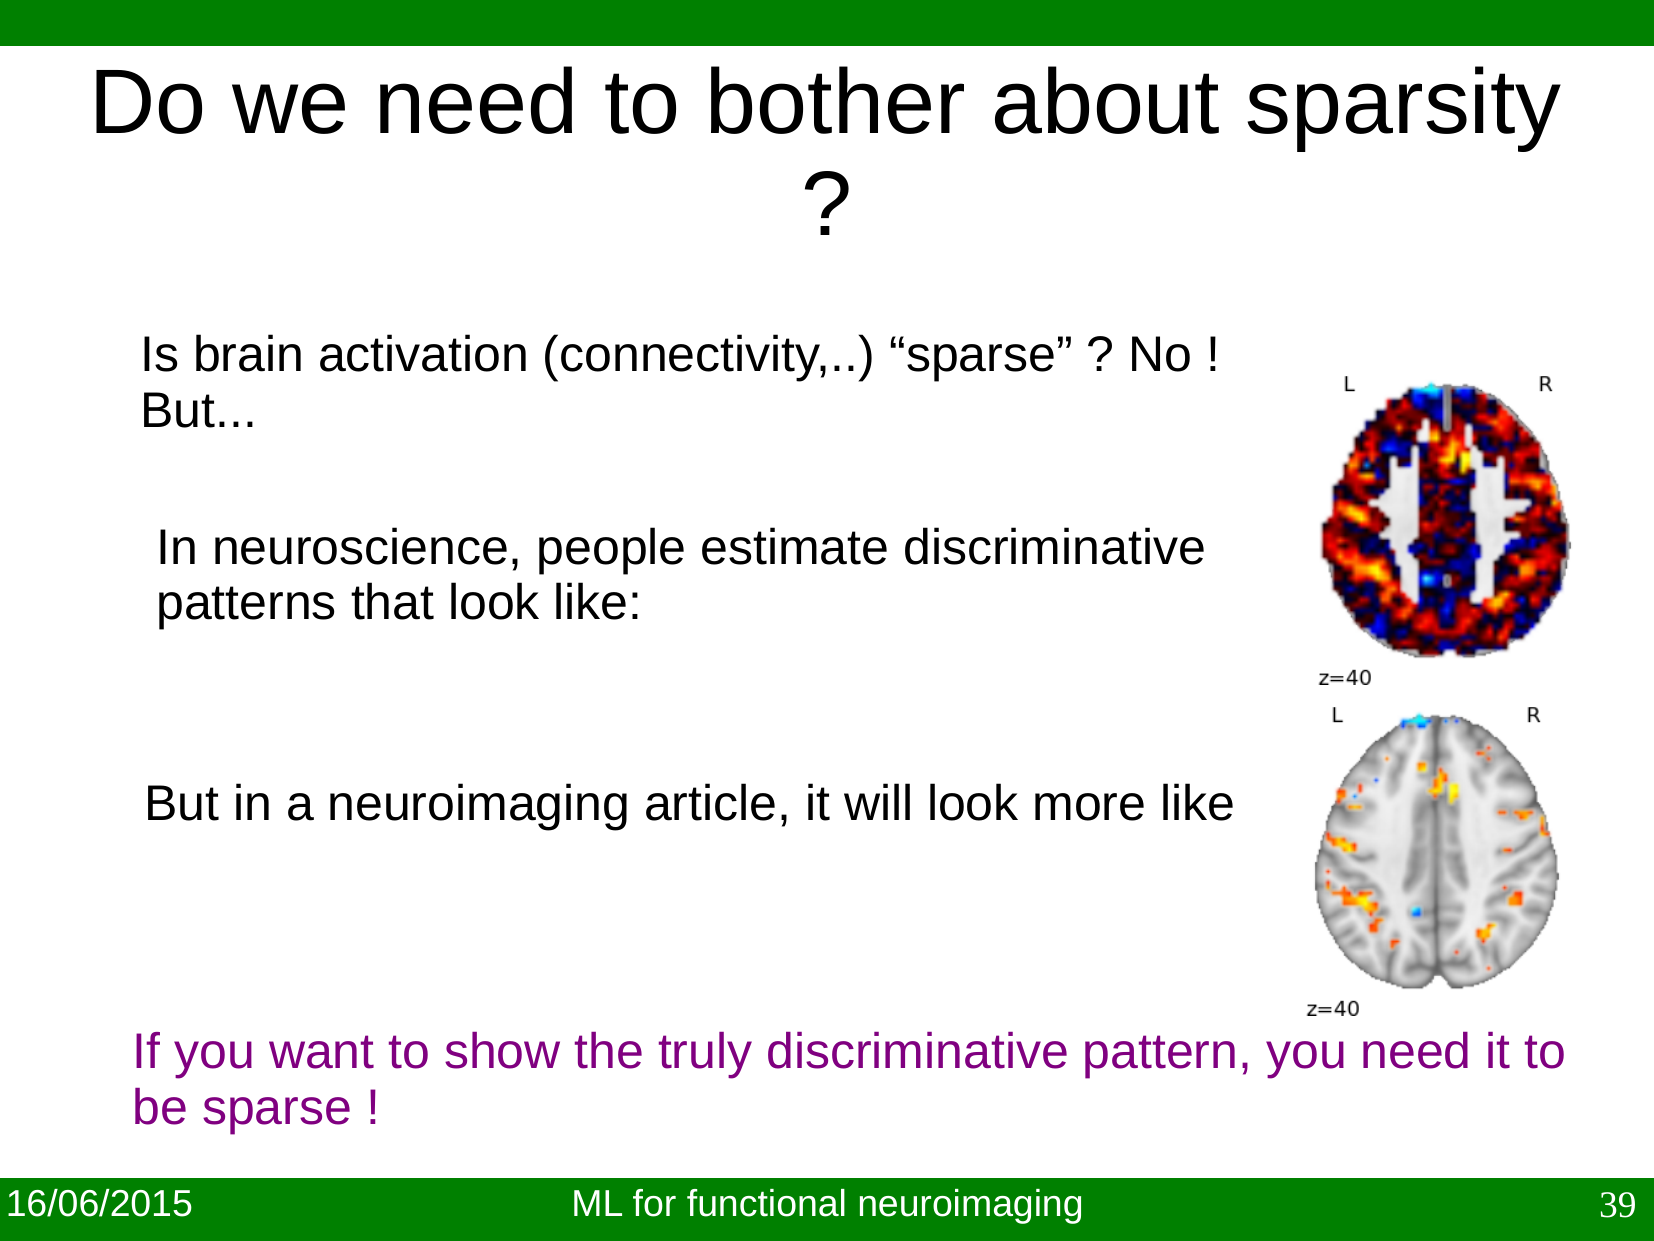

# Do we need to bother about sparsity ?
Is brain activation (connectivity,..) “sparse” ? No !
But...
In neuroscience, people estimate discriminative patterns that look like:
But in a neuroimaging article, it will look more like
If you want to show the truly discriminative pattern, you need it to be sparse !
39